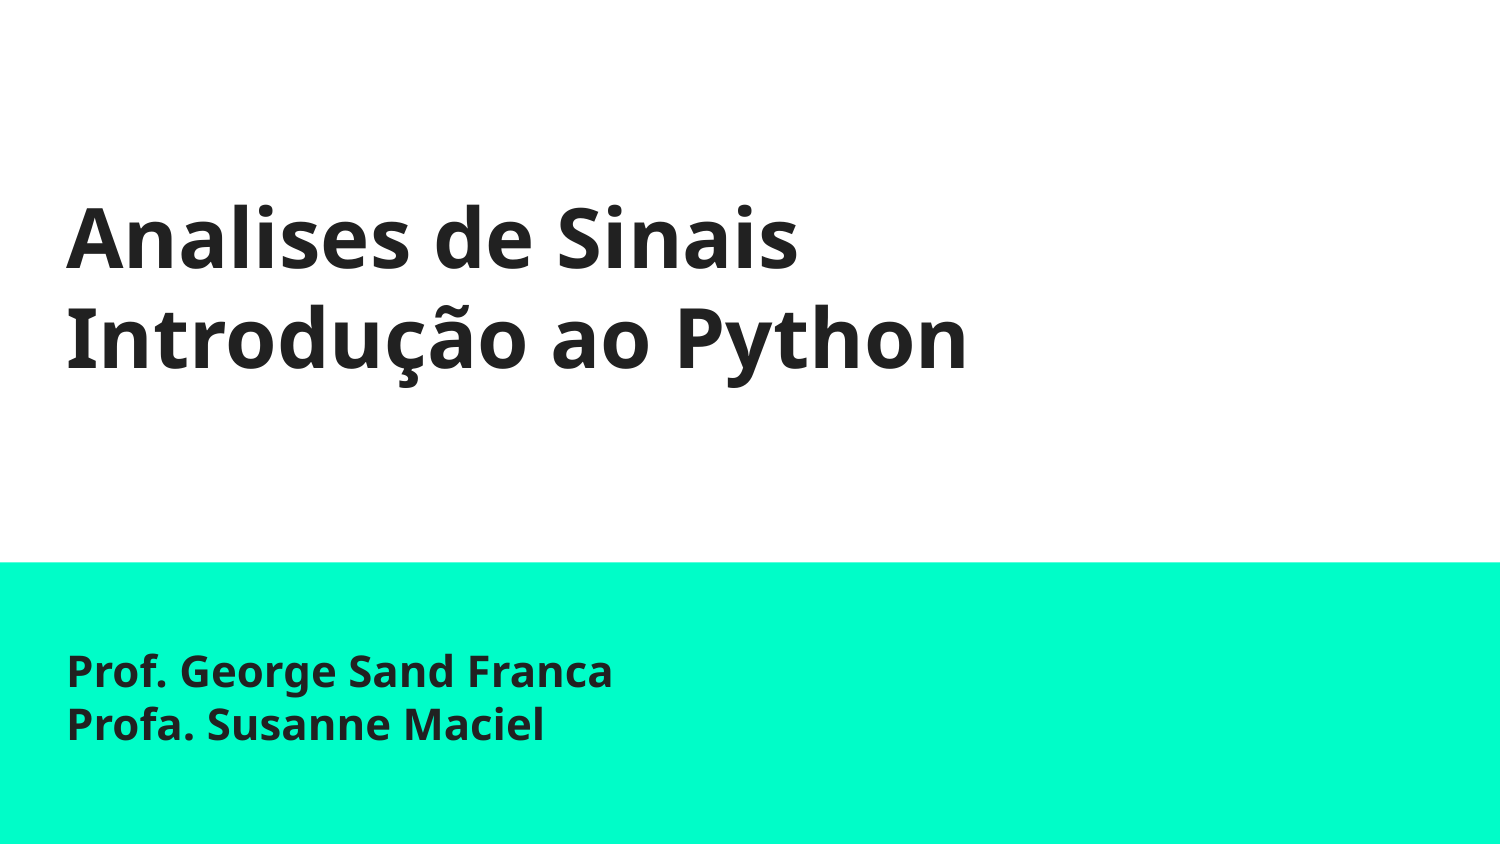

# Analises de Sinais Introdução ao Python
Prof. George Sand Franca
Profa. Susanne Maciel